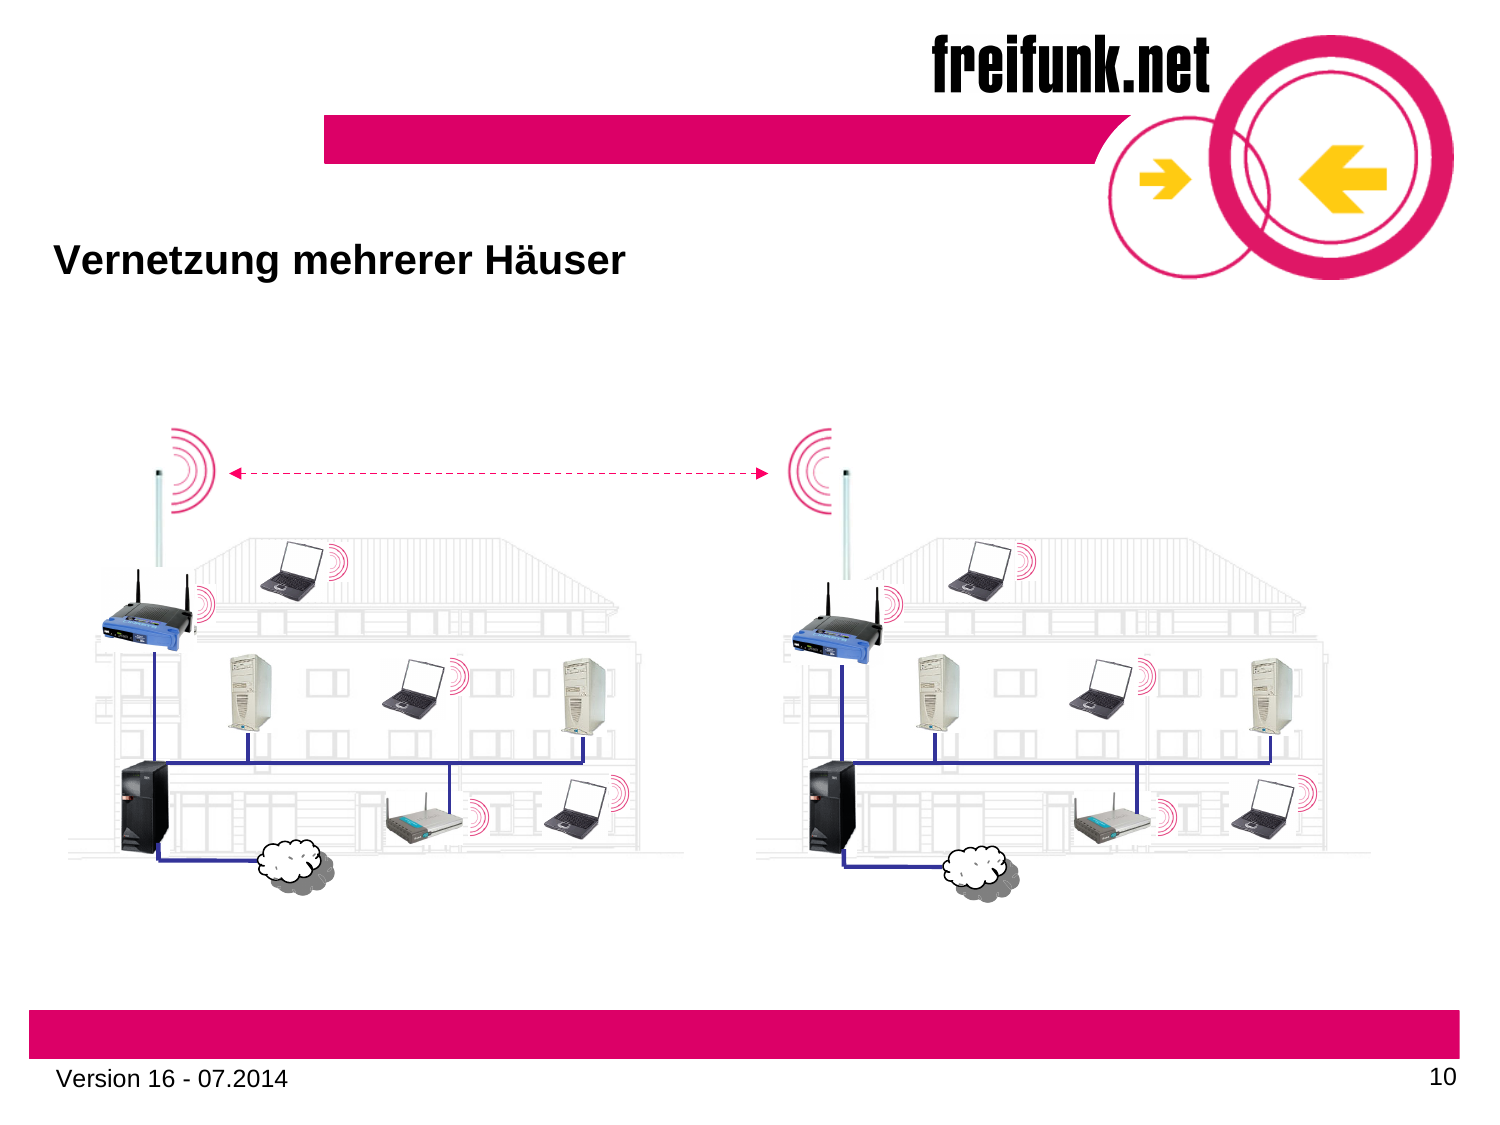

Vernetzung mehrerer Häuser
10
Version 16 - 07.2014